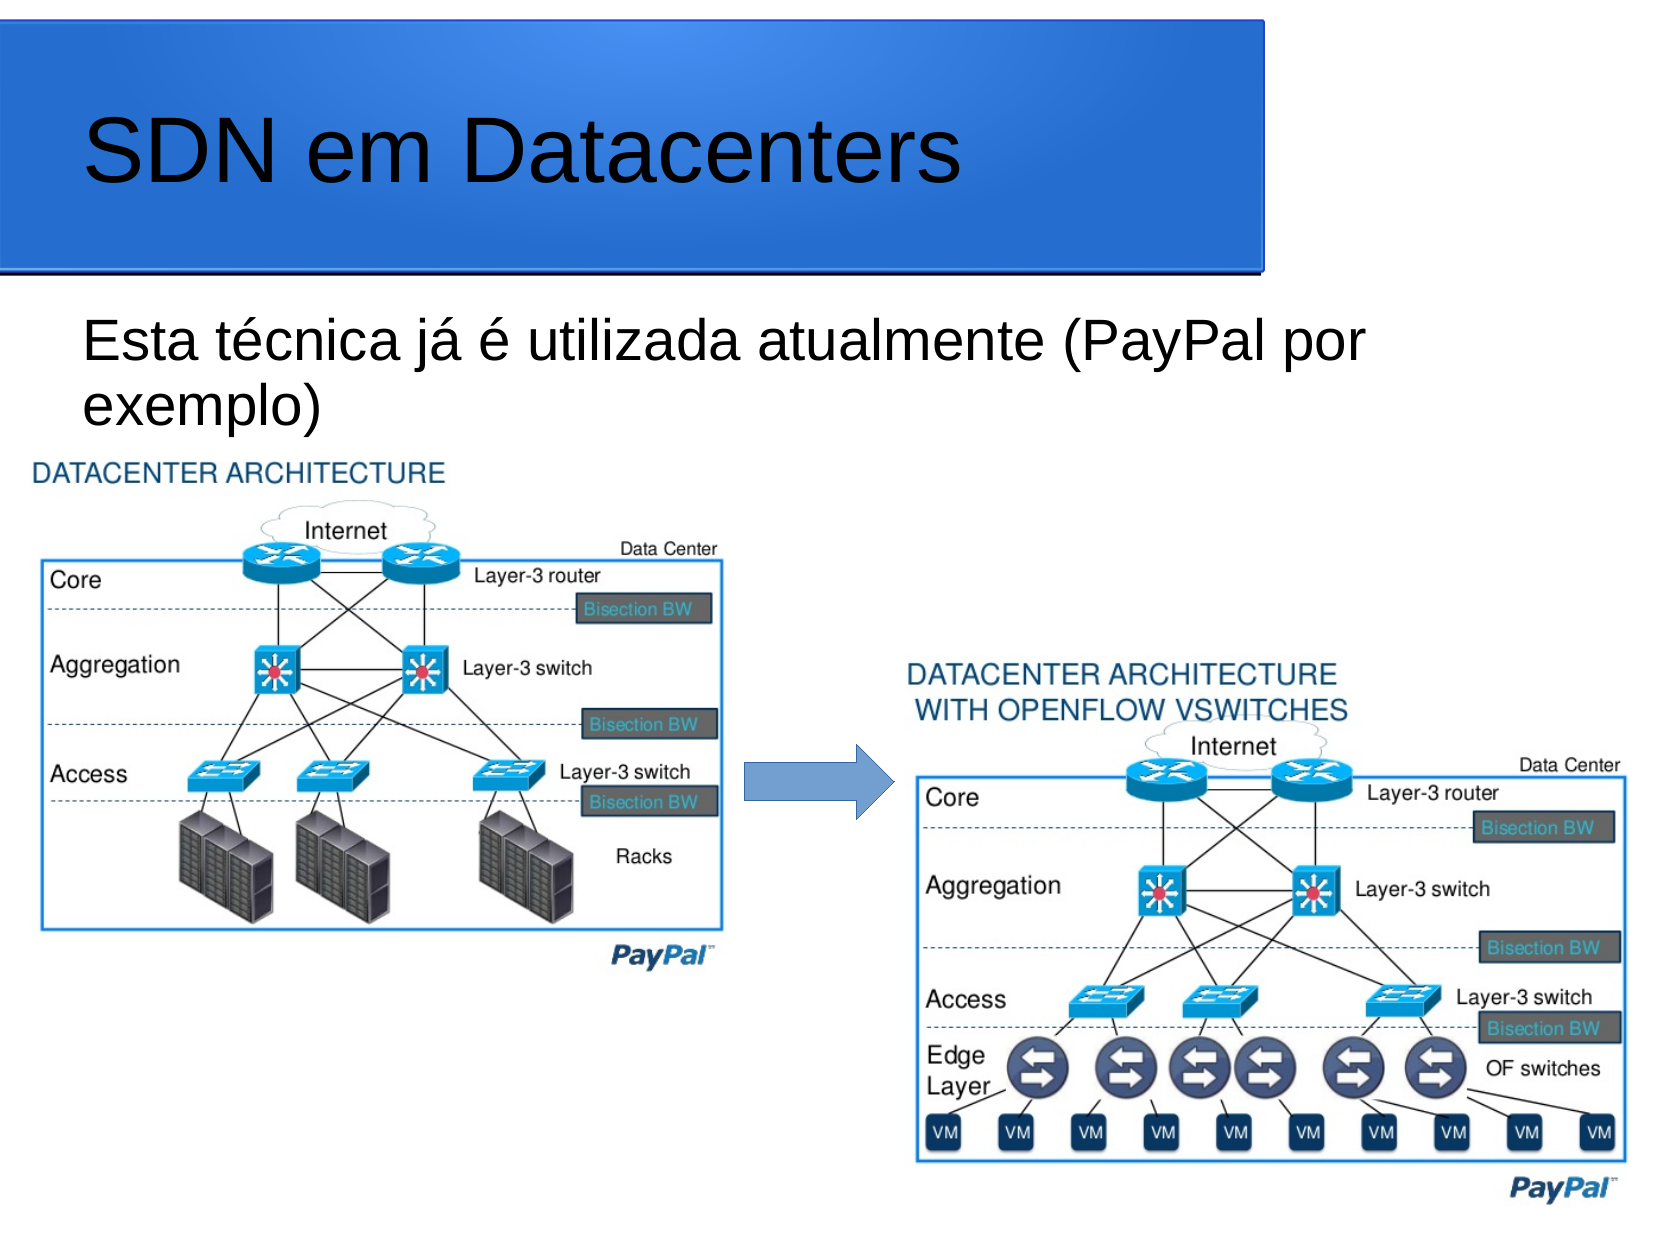

# SDN em Datacenters
Esta técnica já é utilizada atualmente (PayPal por exemplo)